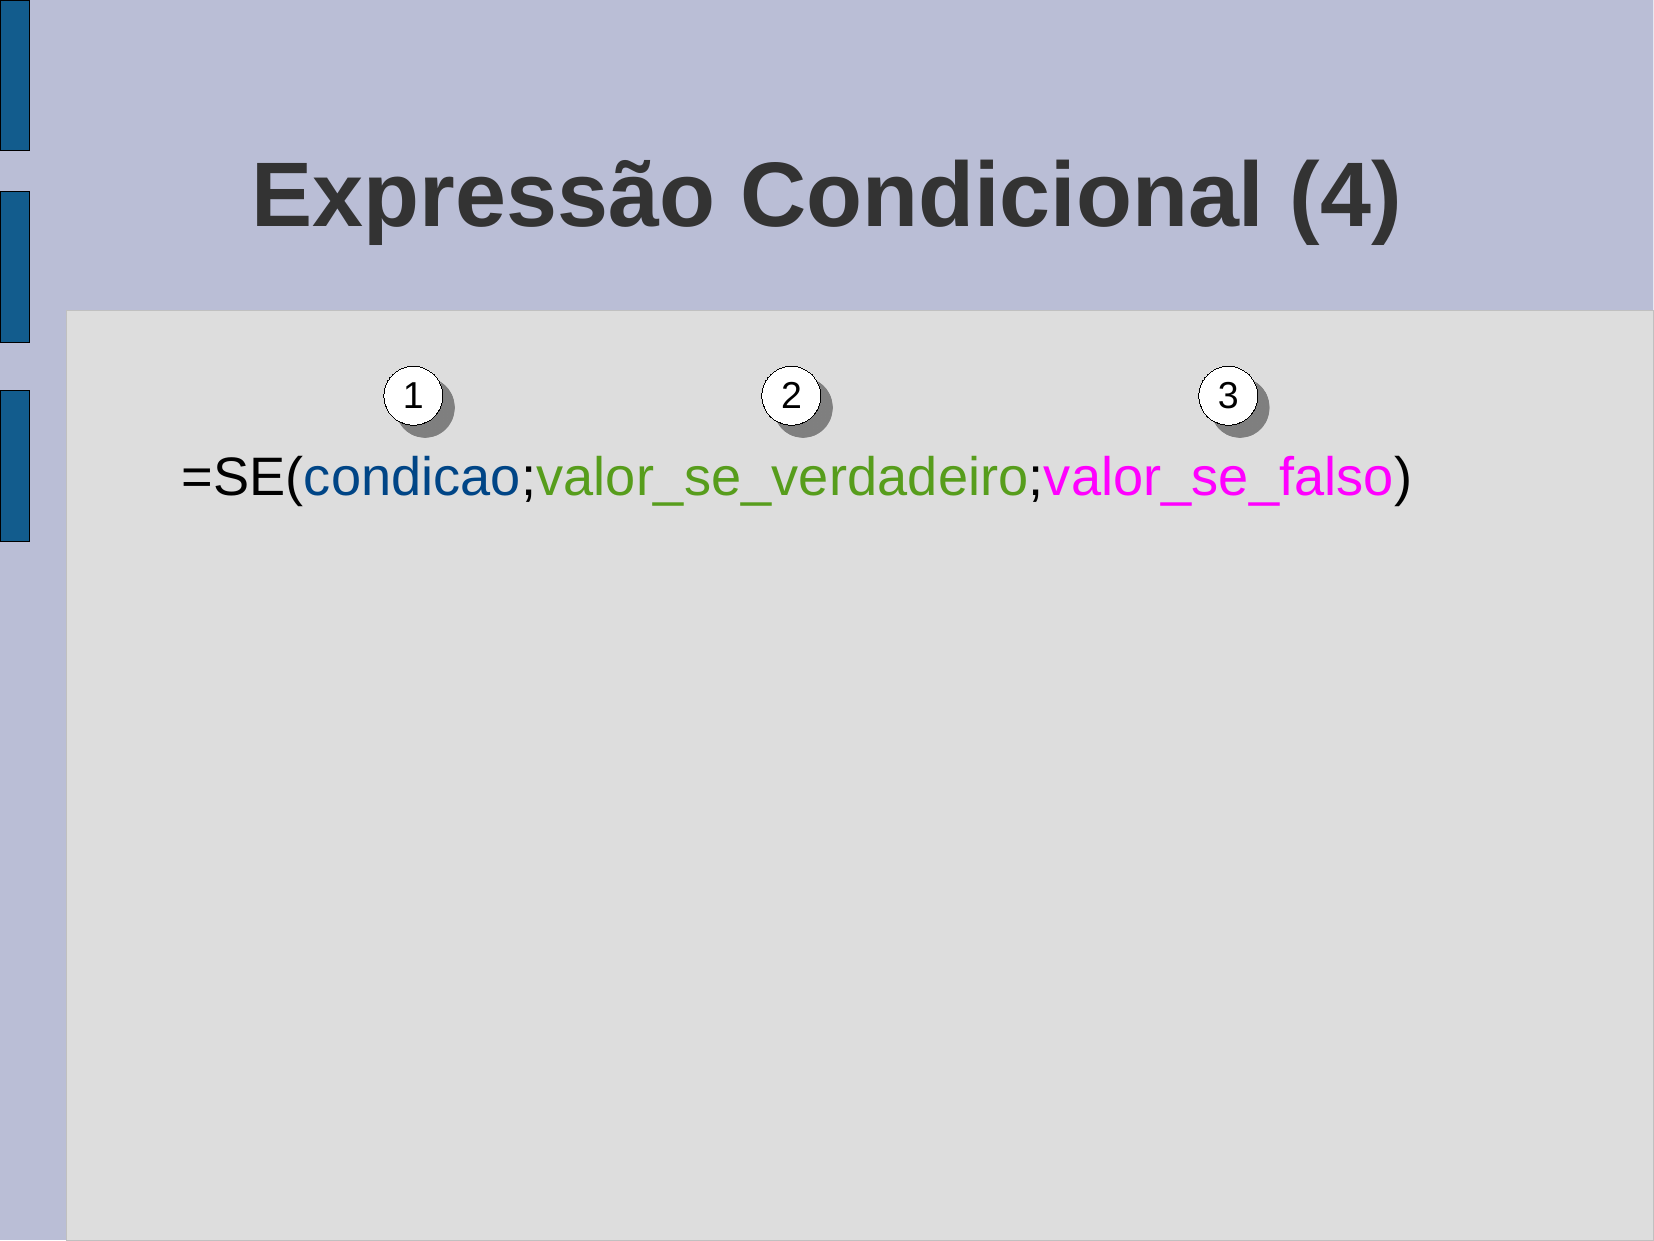

# Expressão Condicional (4)
1
2
3
=SE(condicao;valor_se_verdadeiro;valor_se_falso)